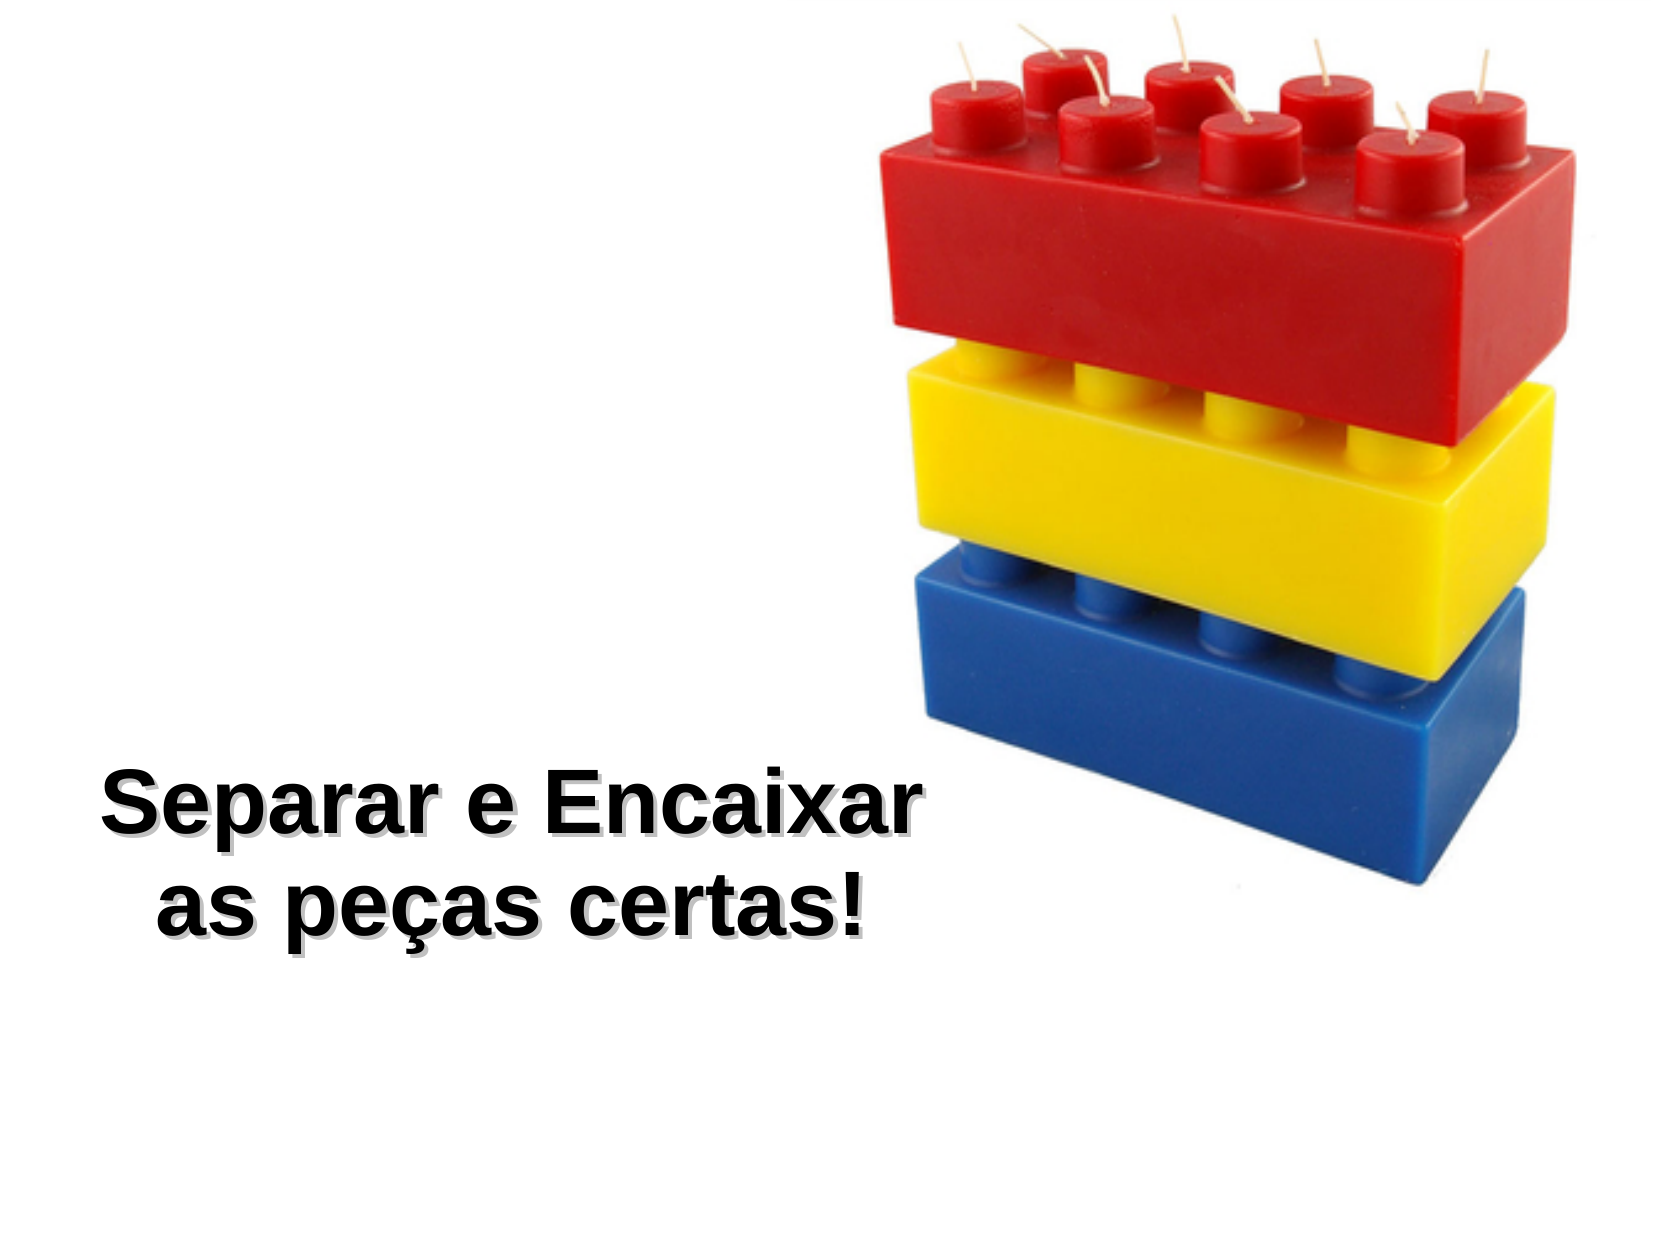

# Separar e Encaixar as peças certas!